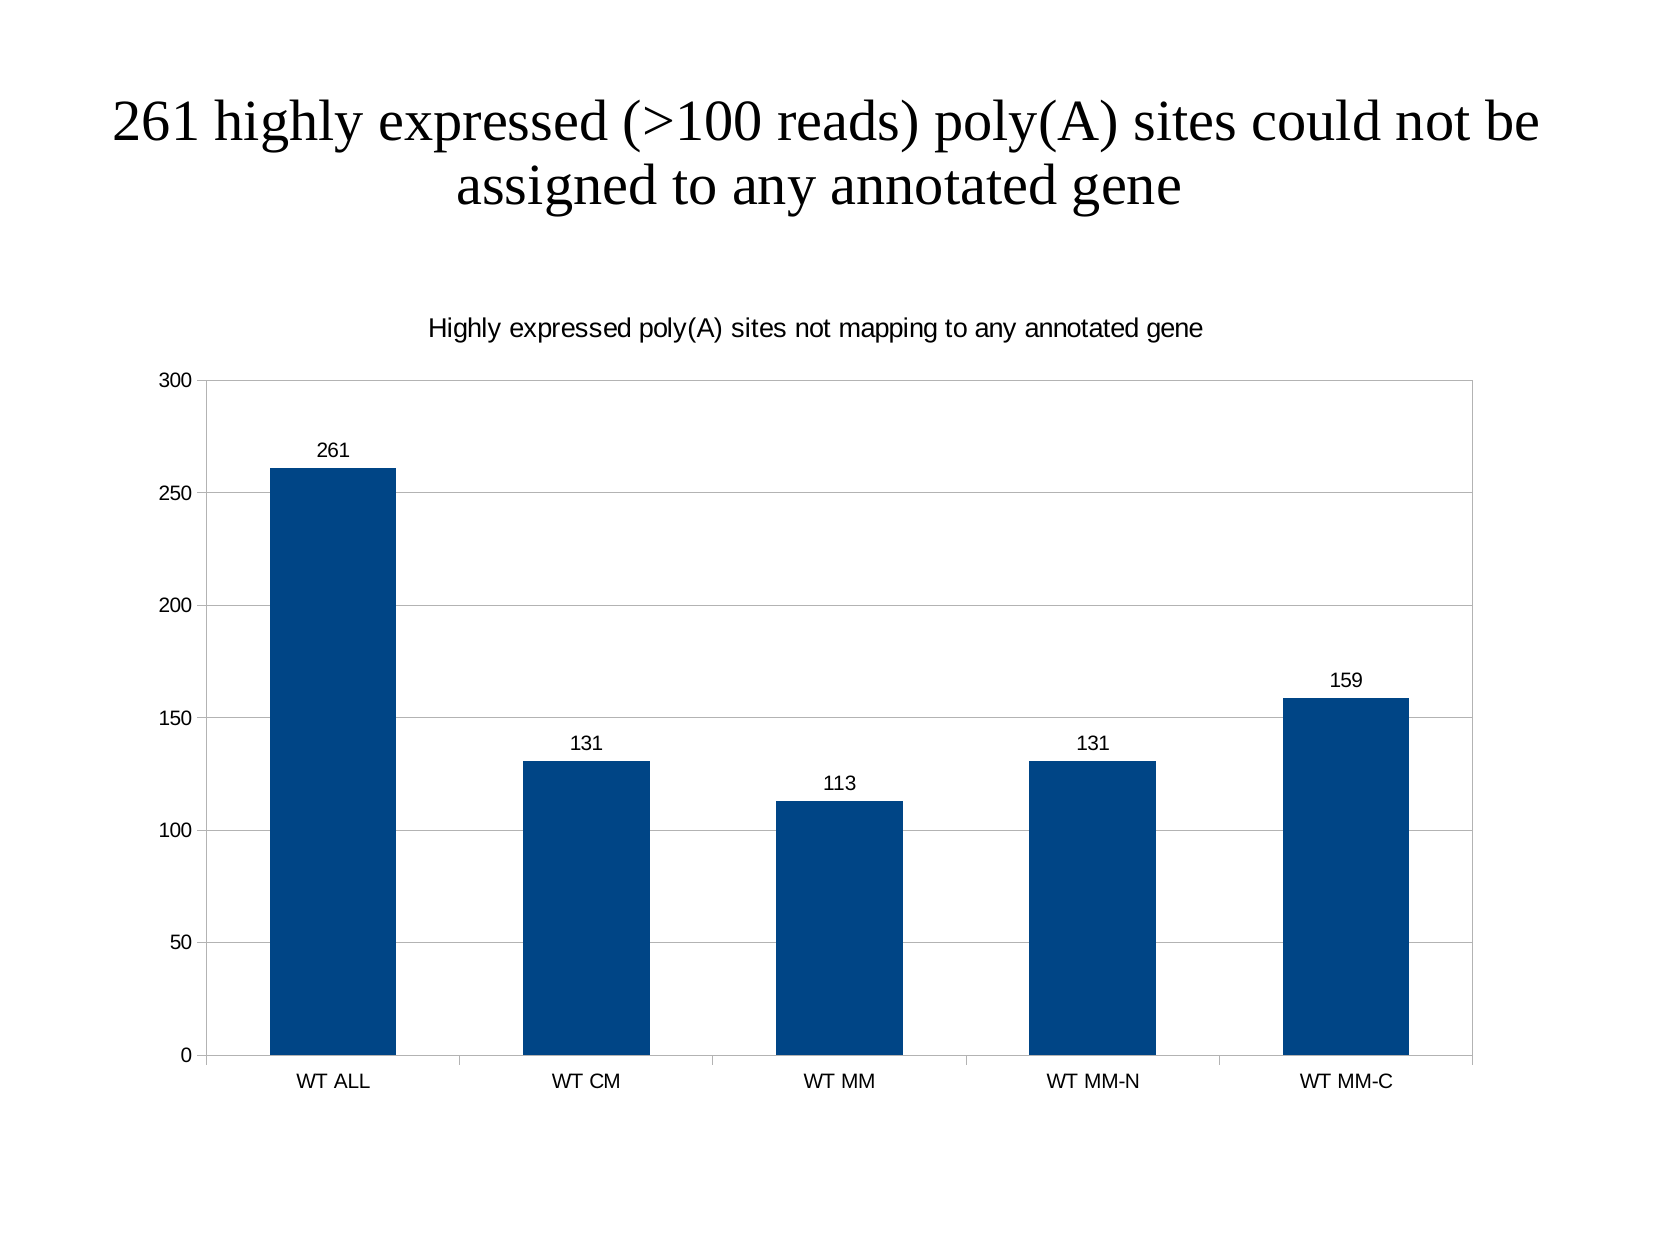

# 261 highly expressed (>100 reads) poly(A) sites could not be assigned to any annotated gene
### Chart: Highly expressed poly(A) sites not mapping to any annotated gene
| Category | Column J |
|---|---|
| WT ALL | 261.0 |
| WT CM | 131.0 |
| WT MM | 113.0 |
| WT MM-N | 131.0 |
| WT MM-C | 159.0 |